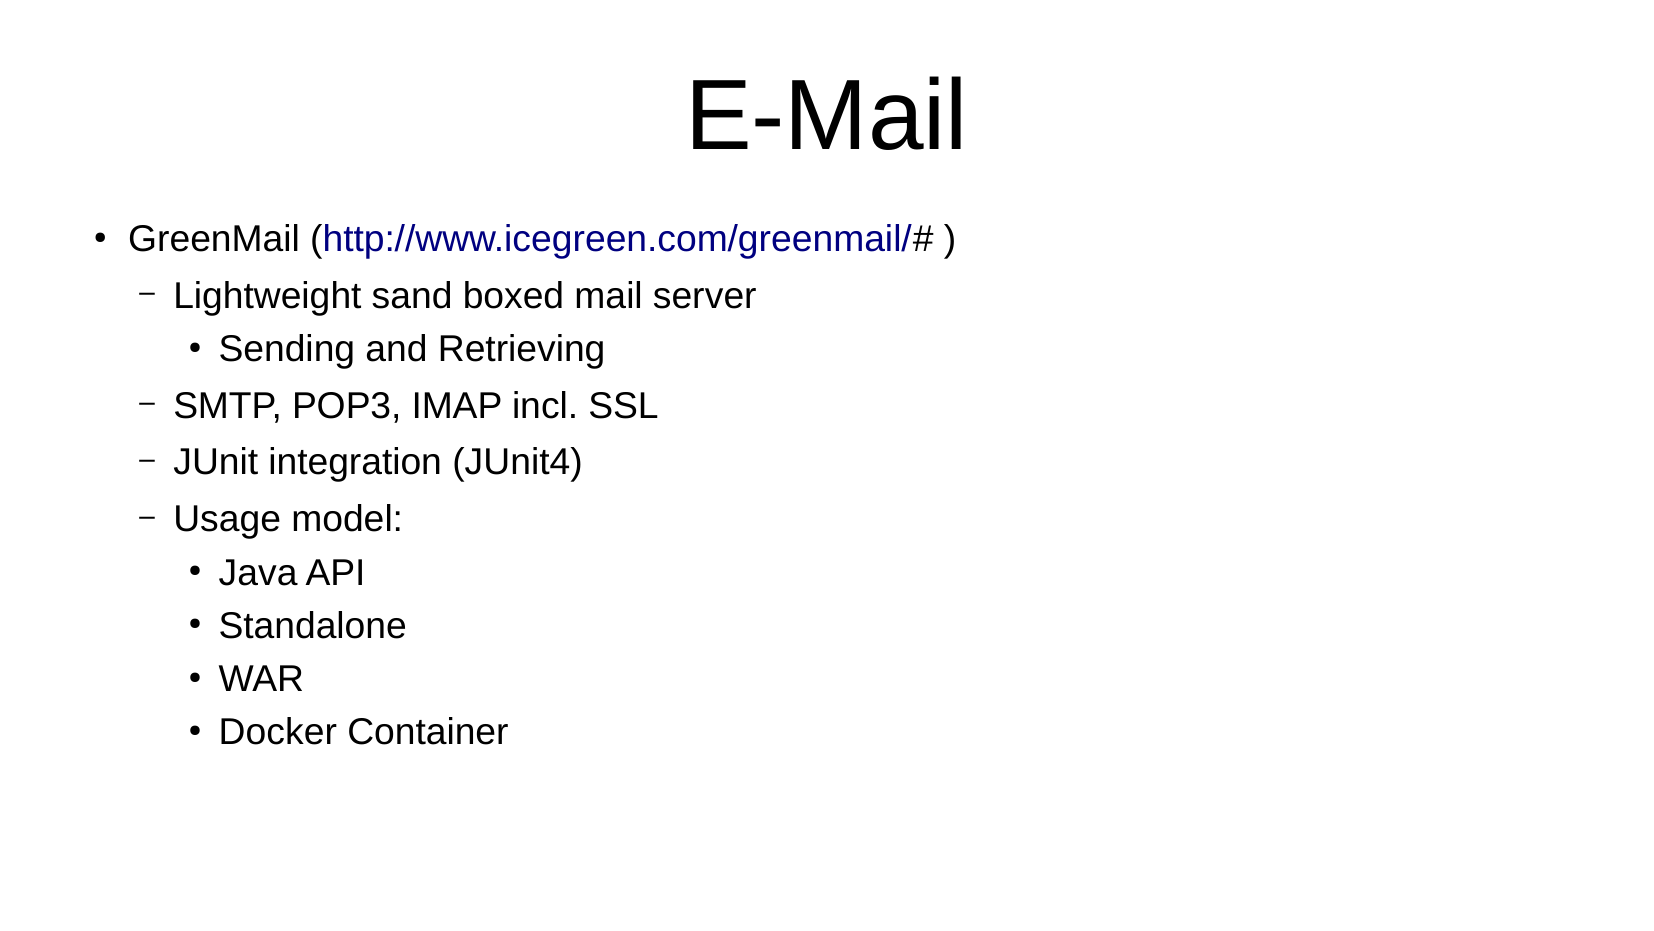

# E-Mail
GreenMail (http://www.icegreen.com/greenmail/# )
Lightweight sand boxed mail server
Sending and Retrieving
SMTP, POP3, IMAP incl. SSL
JUnit integration (JUnit4)
Usage model:
Java API
Standalone
WAR
Docker Container